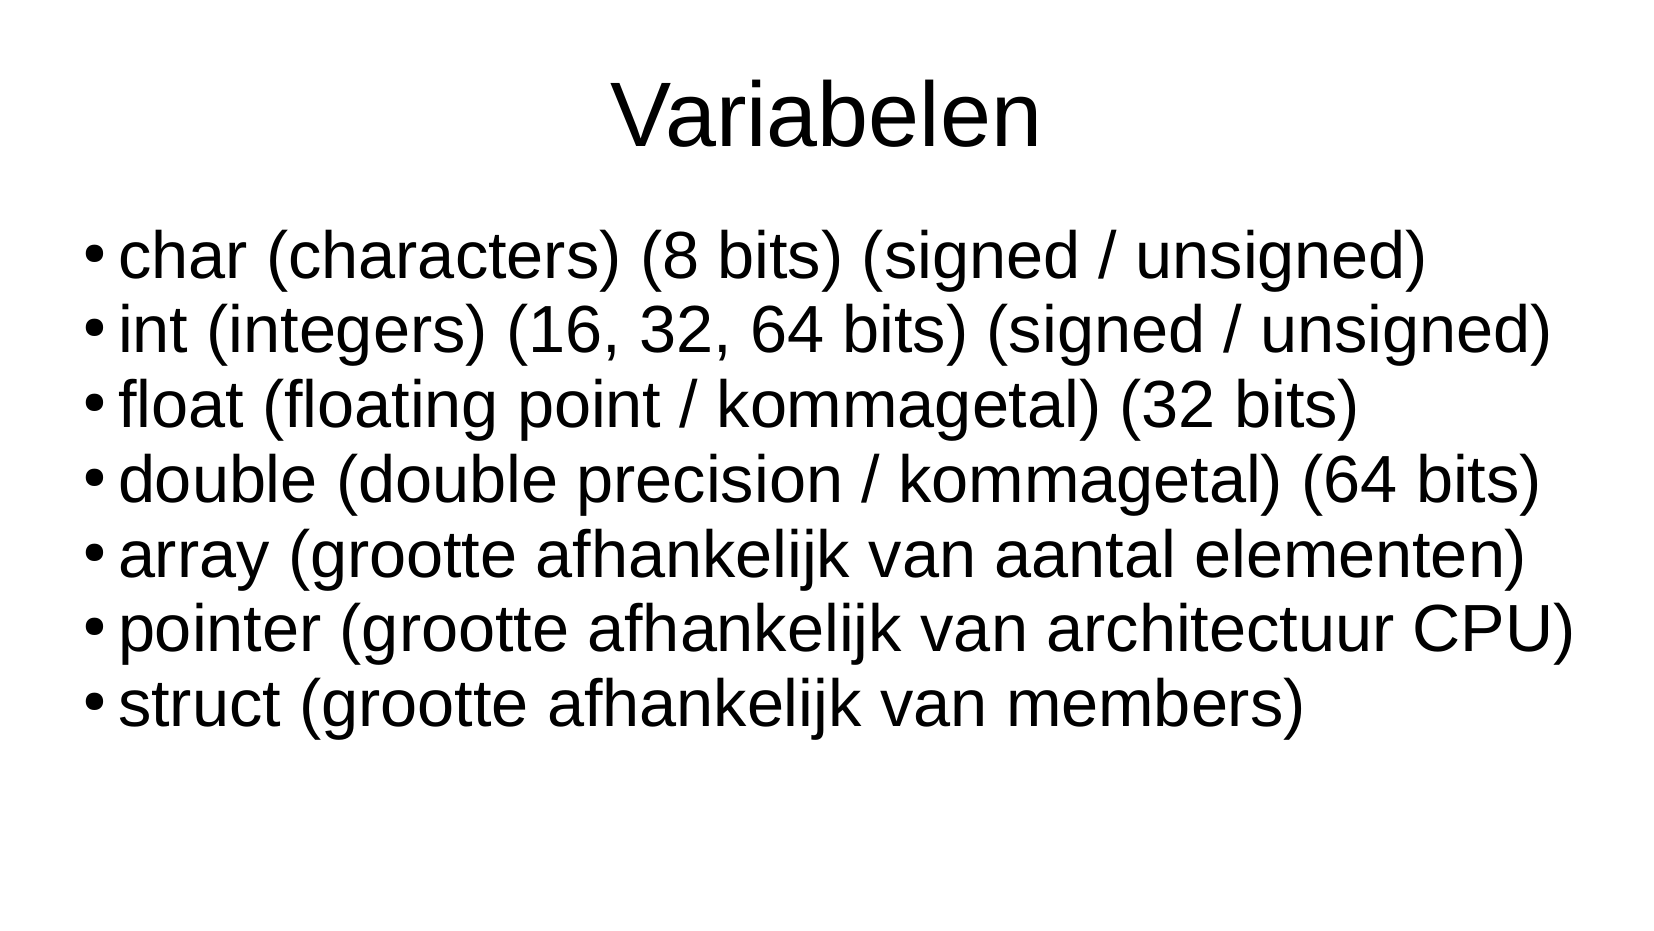

# Variabelen
char (characters) (8 bits) (signed / unsigned)
int (integers) (16, 32, 64 bits) (signed / unsigned)
float (floating point / kommagetal) (32 bits)
double (double precision / kommagetal) (64 bits)
array (grootte afhankelijk van aantal elementen)
pointer (grootte afhankelijk van architectuur CPU)
struct (grootte afhankelijk van members)